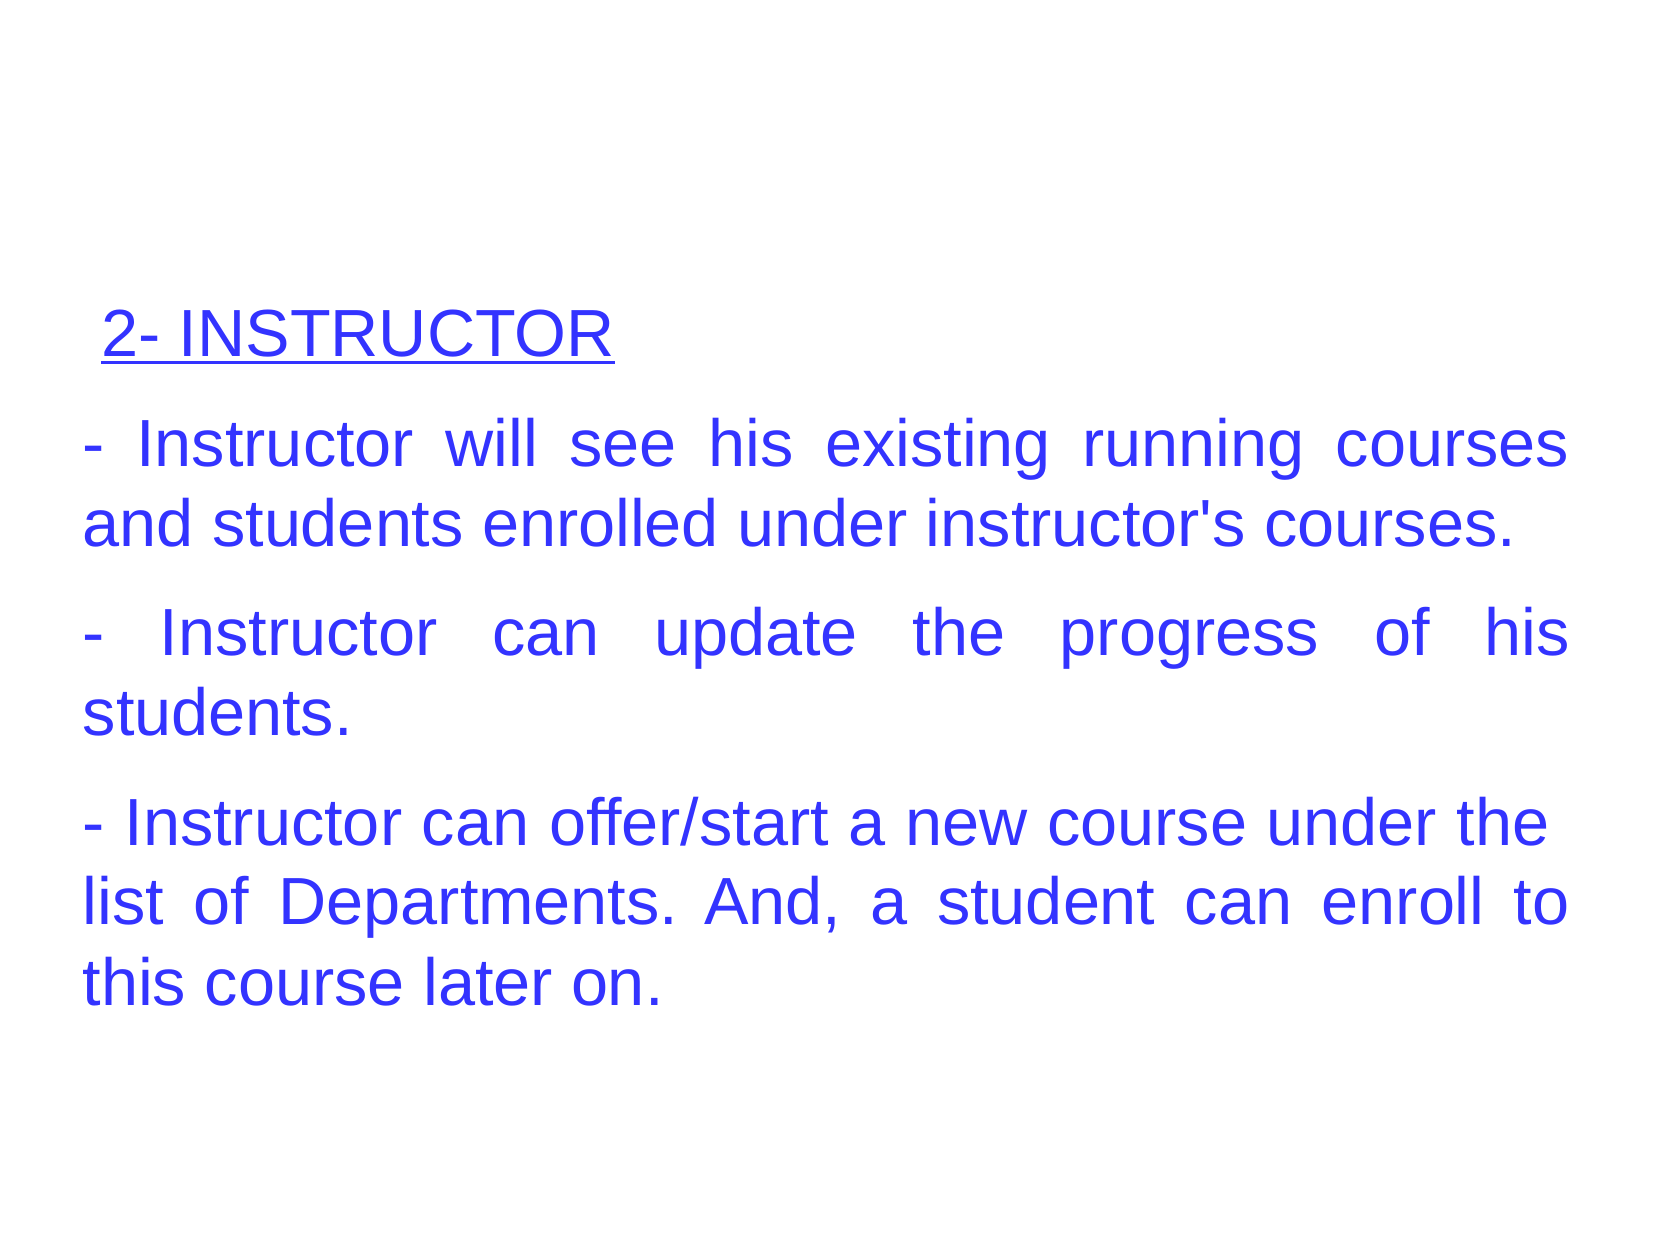

#
 2- INSTRUCTOR
- Instructor will see his existing running courses and students enrolled under instructor's courses.
- Instructor can update the progress of his students.
- Instructor can offer/start a new course under the list of Departments. And, a student can enroll to this course later on.